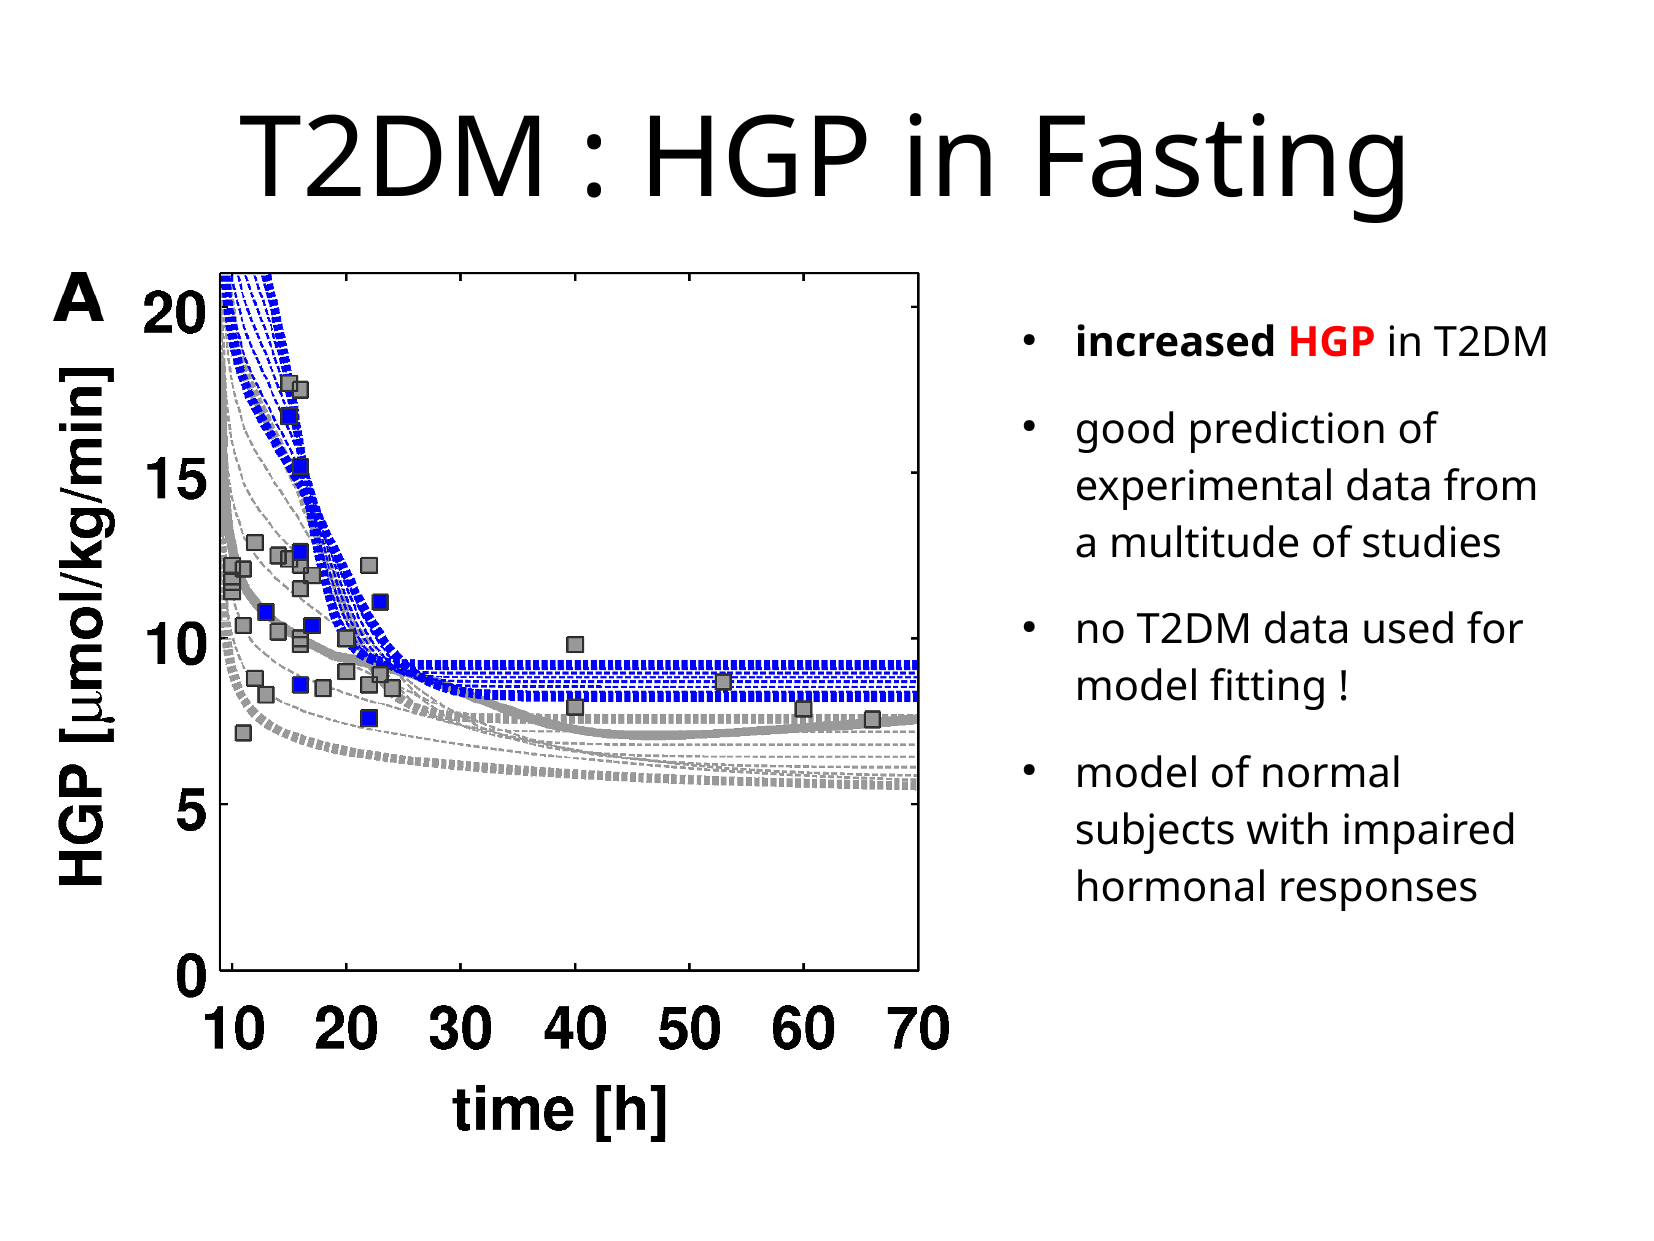

# T2DM : HGP in Fasting
increased HGP in T2DM
good prediction of experimental data from a multitude of studies
no T2DM data used for model fitting !
model of normal subjects with impaired hormonal responses